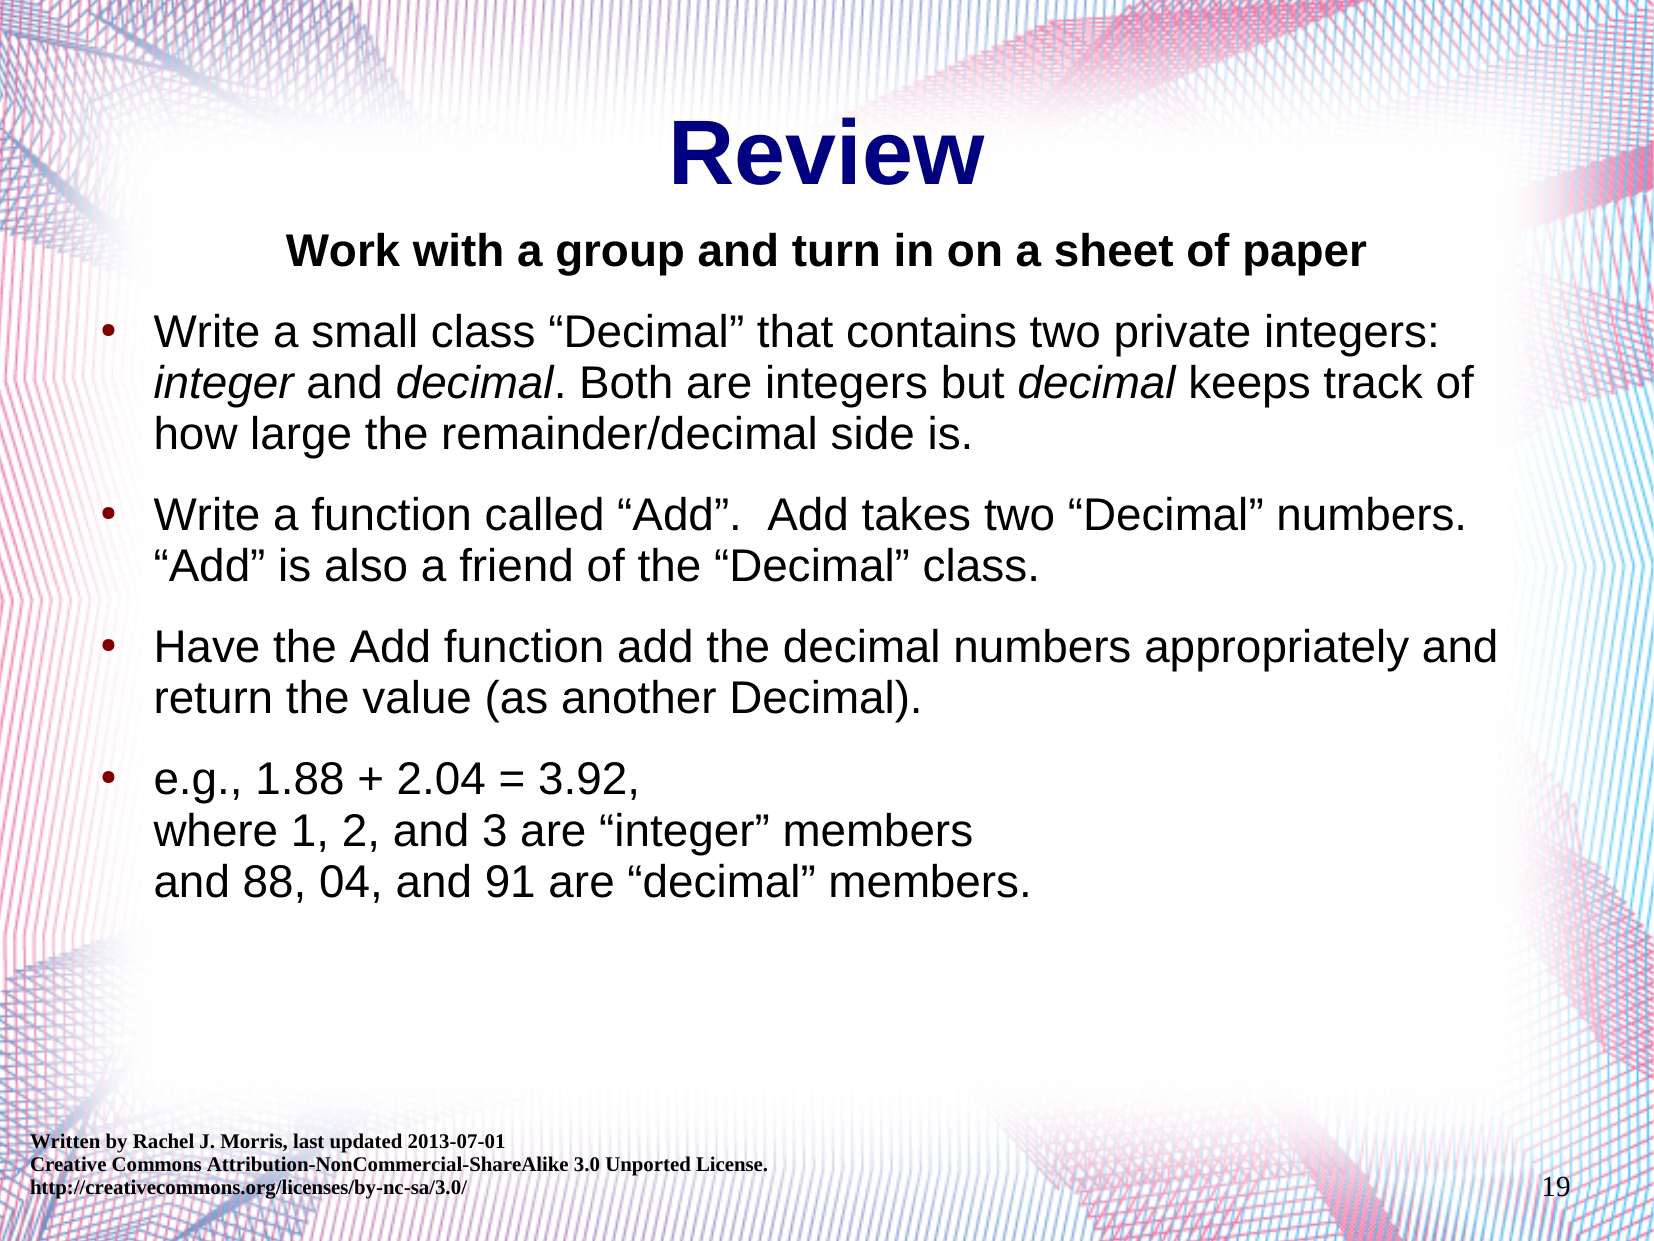

# Review
Work with a group and turn in on a sheet of paper
Write a small class “Decimal” that contains two private integers: integer and decimal. Both are integers but decimal keeps track of how large the remainder/decimal side is.
Write a function called “Add”. Add takes two “Decimal” numbers. “Add” is also a friend of the “Decimal” class.
Have the Add function add the decimal numbers appropriately and return the value (as another Decimal).
e.g., 1.88 + 2.04 = 3.92,
where 1, 2, and 3 are “integer” members
and 88, 04, and 91 are “decimal” members.
19